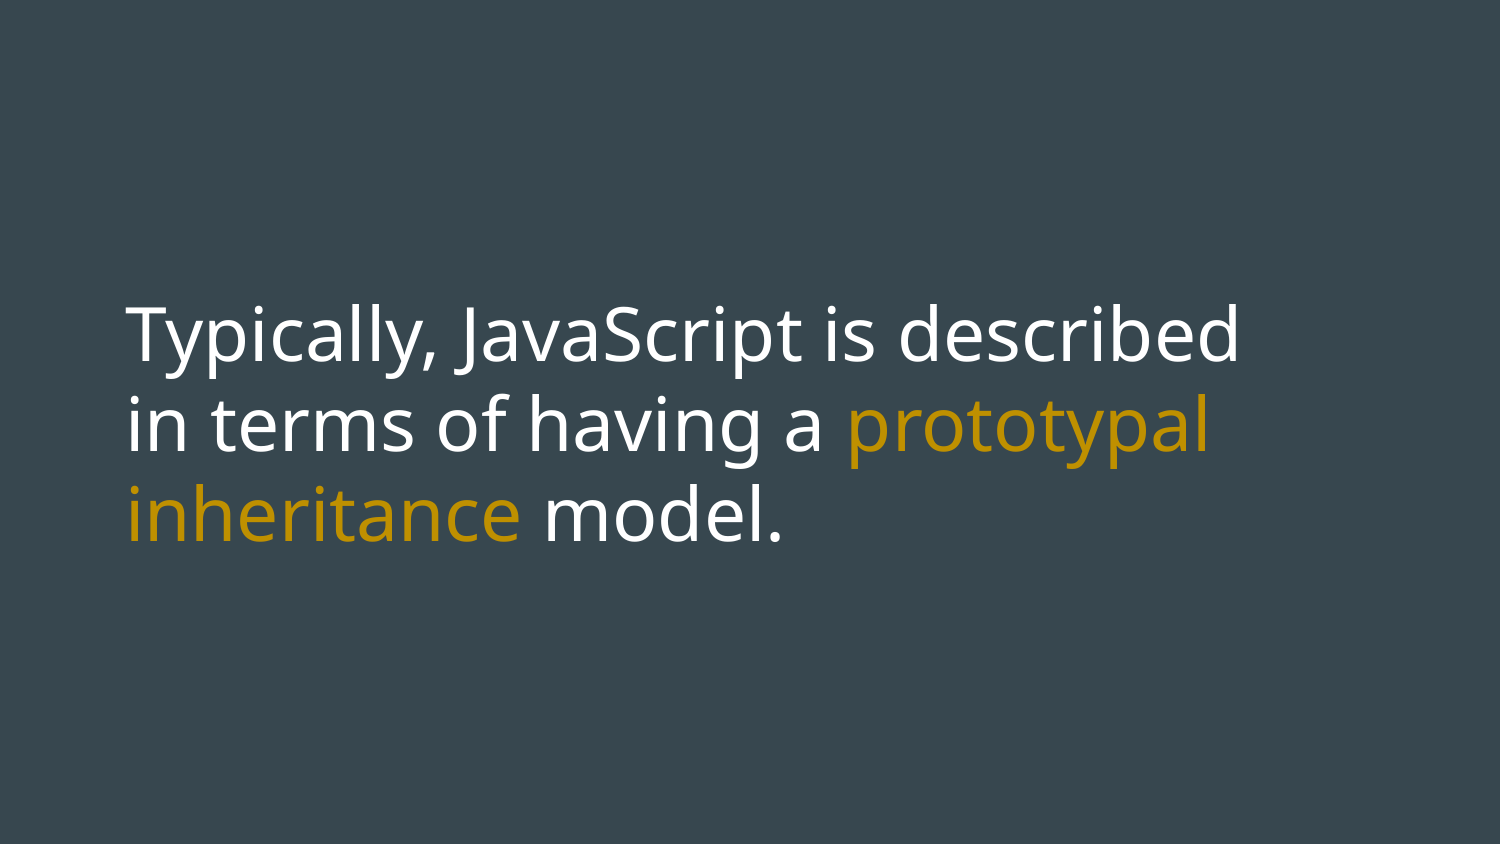

# Typically, JavaScript is described in terms of having a prototypal inheritance model.